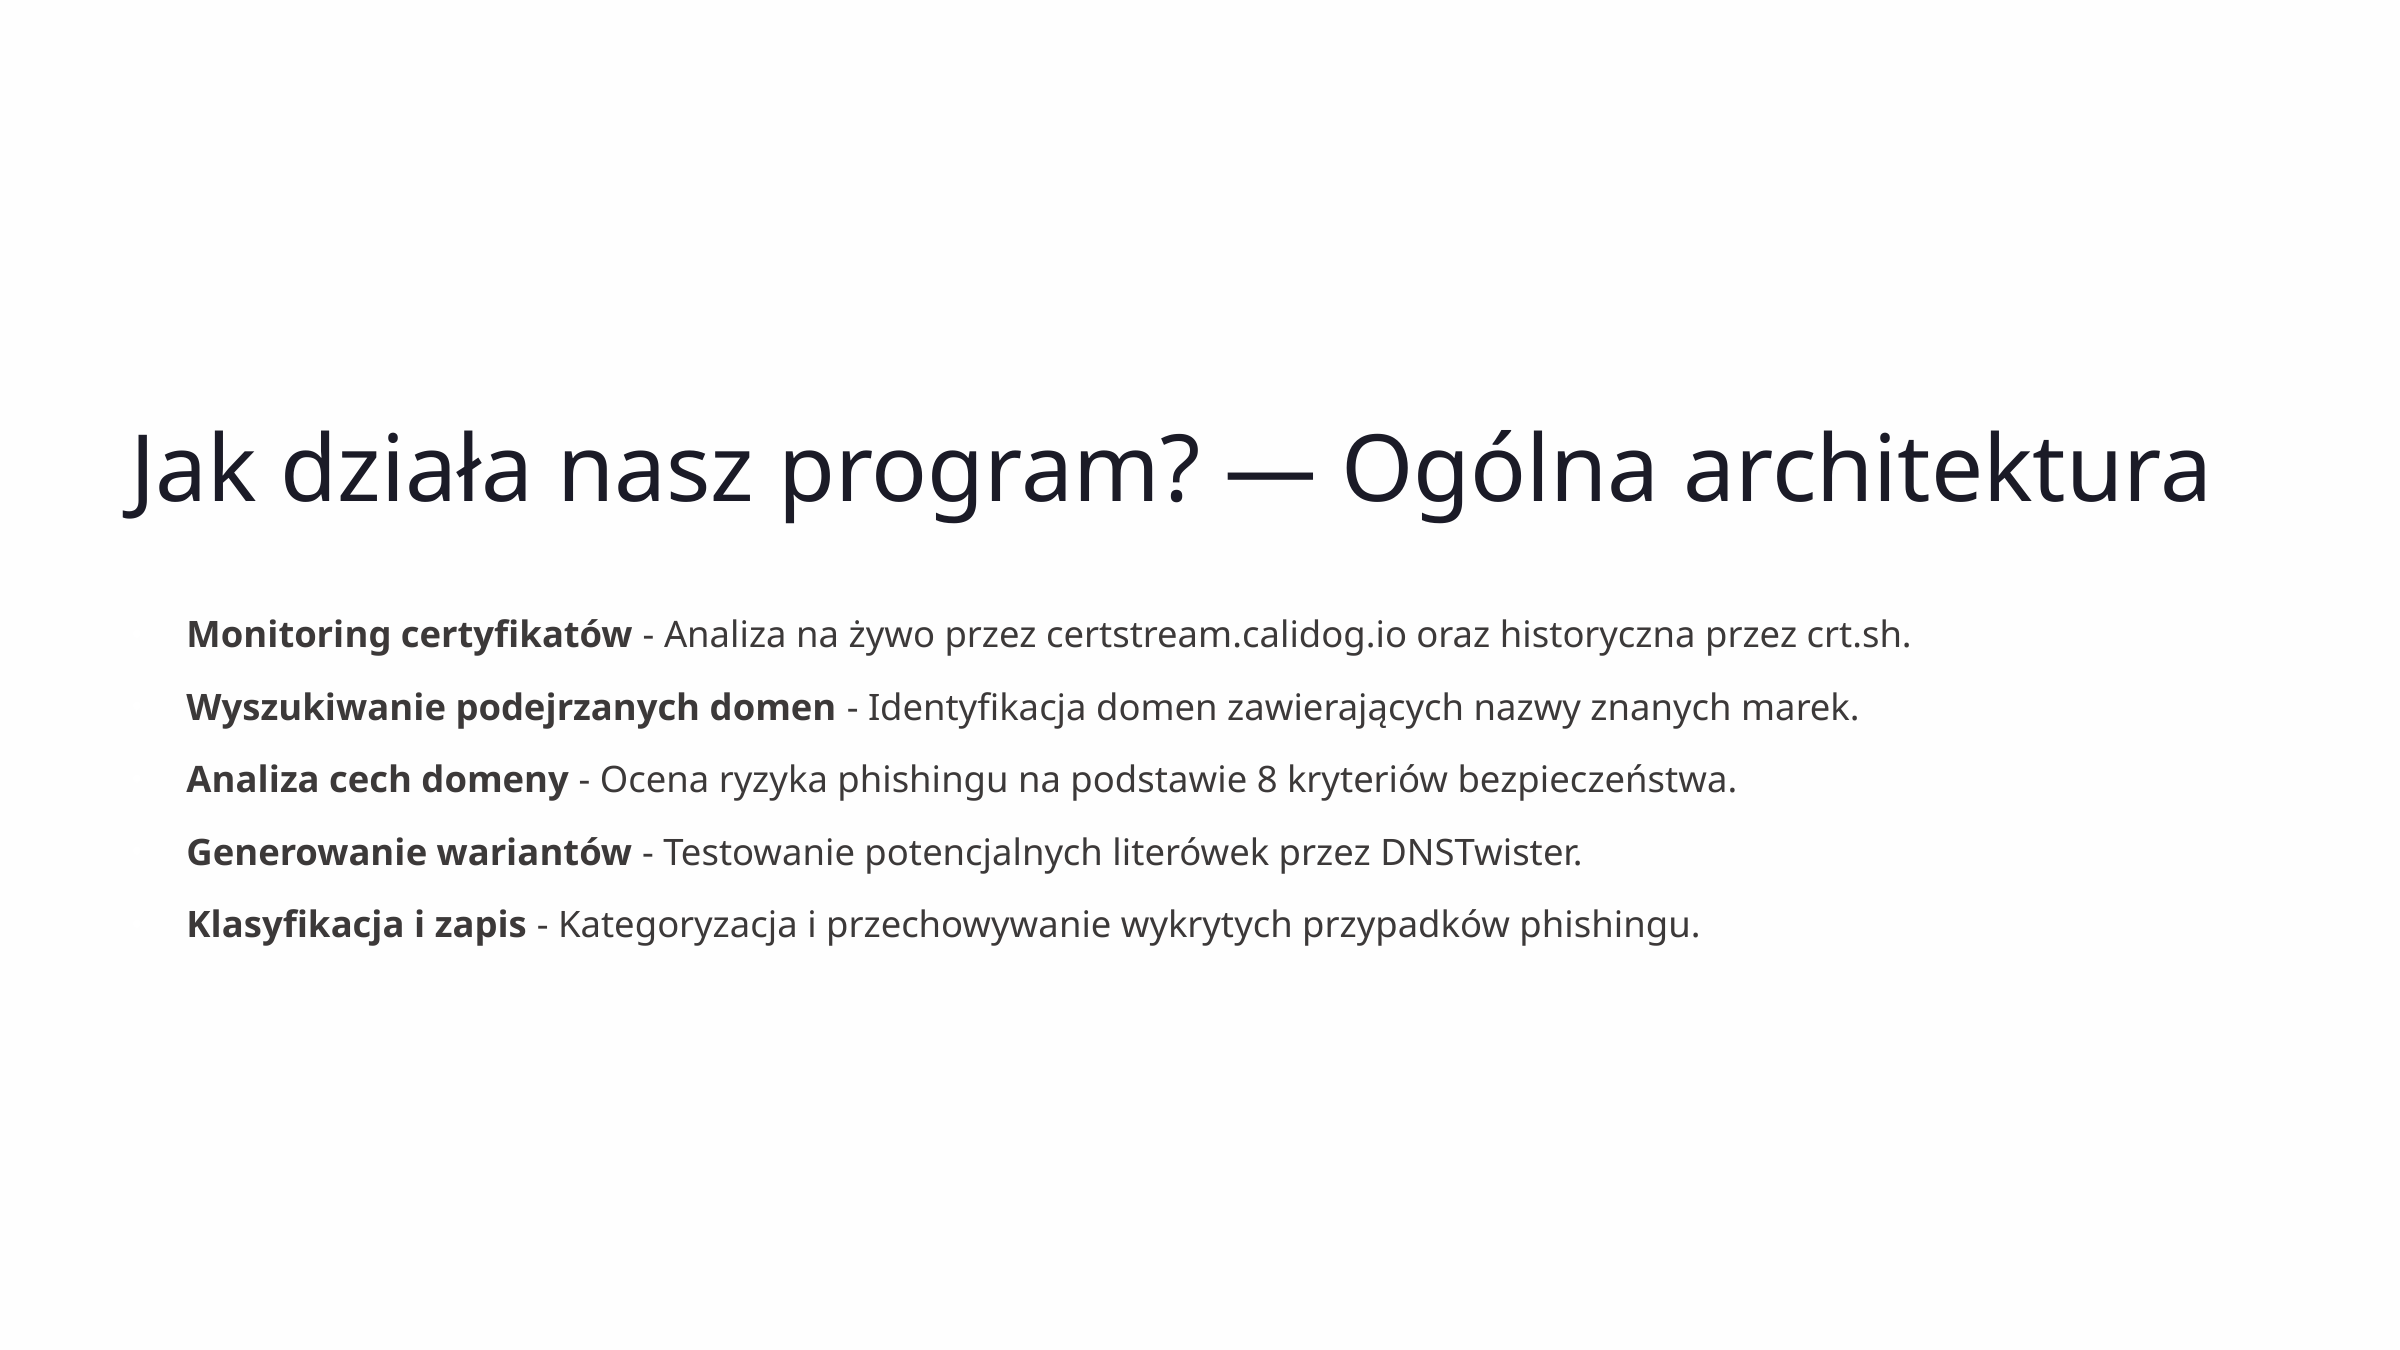

Jak działa nasz program? — Ogólna architektura
Monitoring certyfikatów - Analiza na żywo przez certstream.calidog.io oraz historyczna przez crt.sh.
Wyszukiwanie podejrzanych domen - Identyfikacja domen zawierających nazwy znanych marek.
Analiza cech domeny - Ocena ryzyka phishingu na podstawie 8 kryteriów bezpieczeństwa.
Generowanie wariantów - Testowanie potencjalnych literówek przez DNSTwister.
Klasyfikacja i zapis - Kategoryzacja i przechowywanie wykrytych przypadków phishingu.